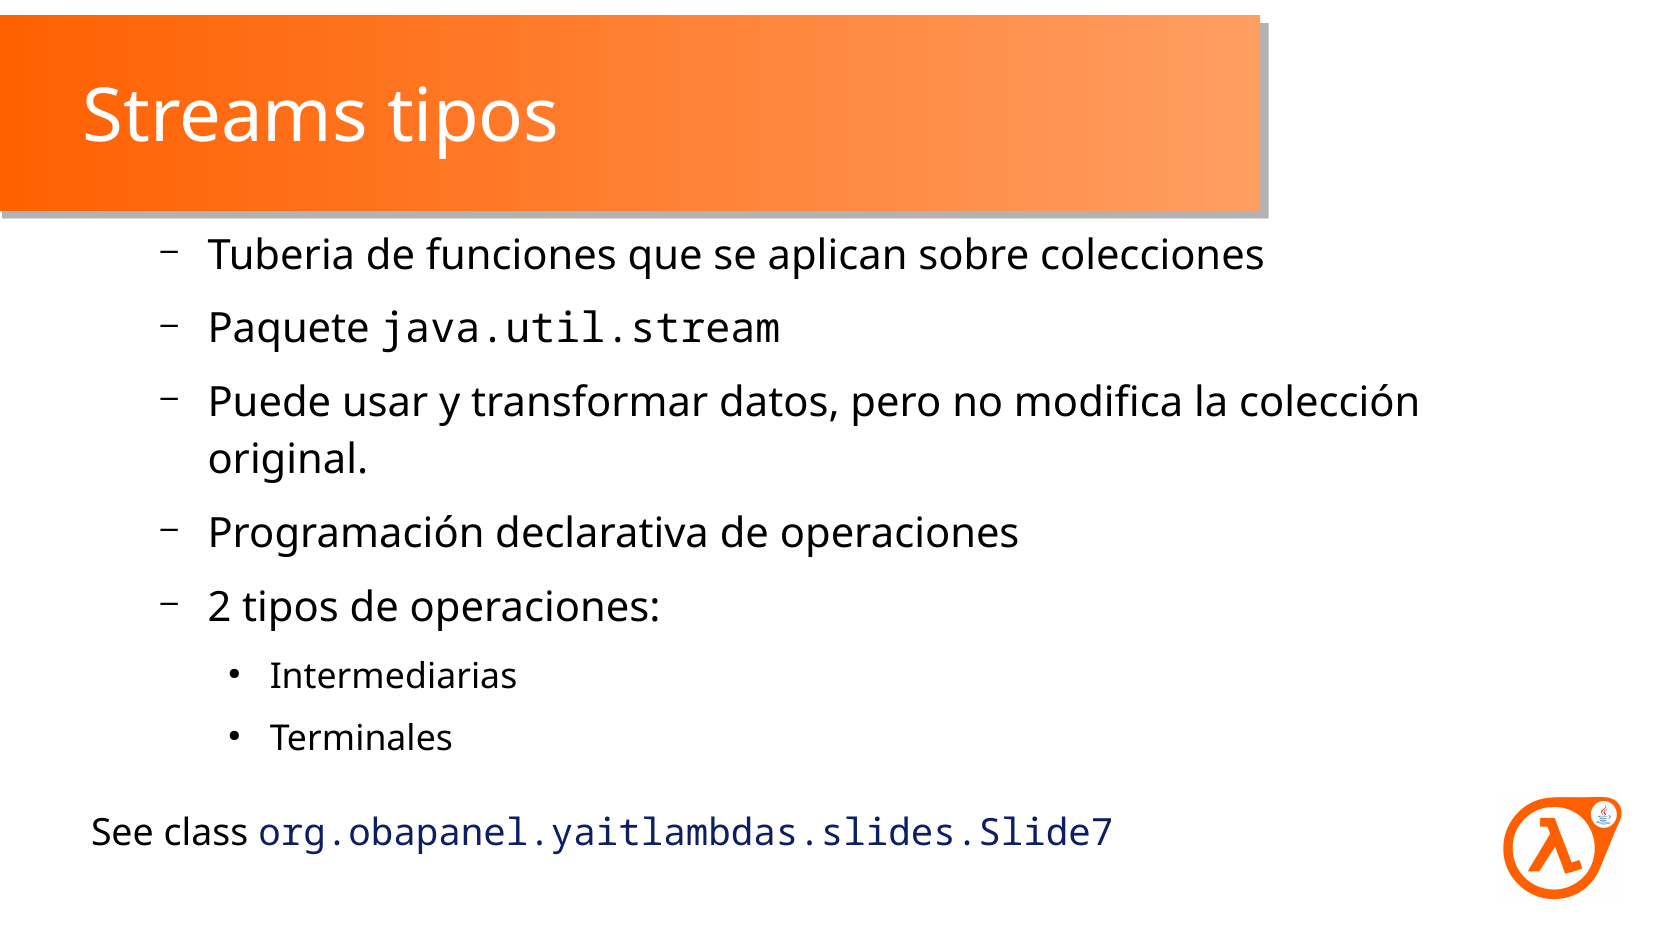

# Streams tipos
Tuberia de funciones que se aplican sobre colecciones
Paquete java.util.stream
Puede usar y transformar datos, pero no modifica la colección original.
Programación declarativa de operaciones
2 tipos de operaciones:
Intermediarias
Terminales
See class org.obapanel.yaitlambdas.slides.Slide7